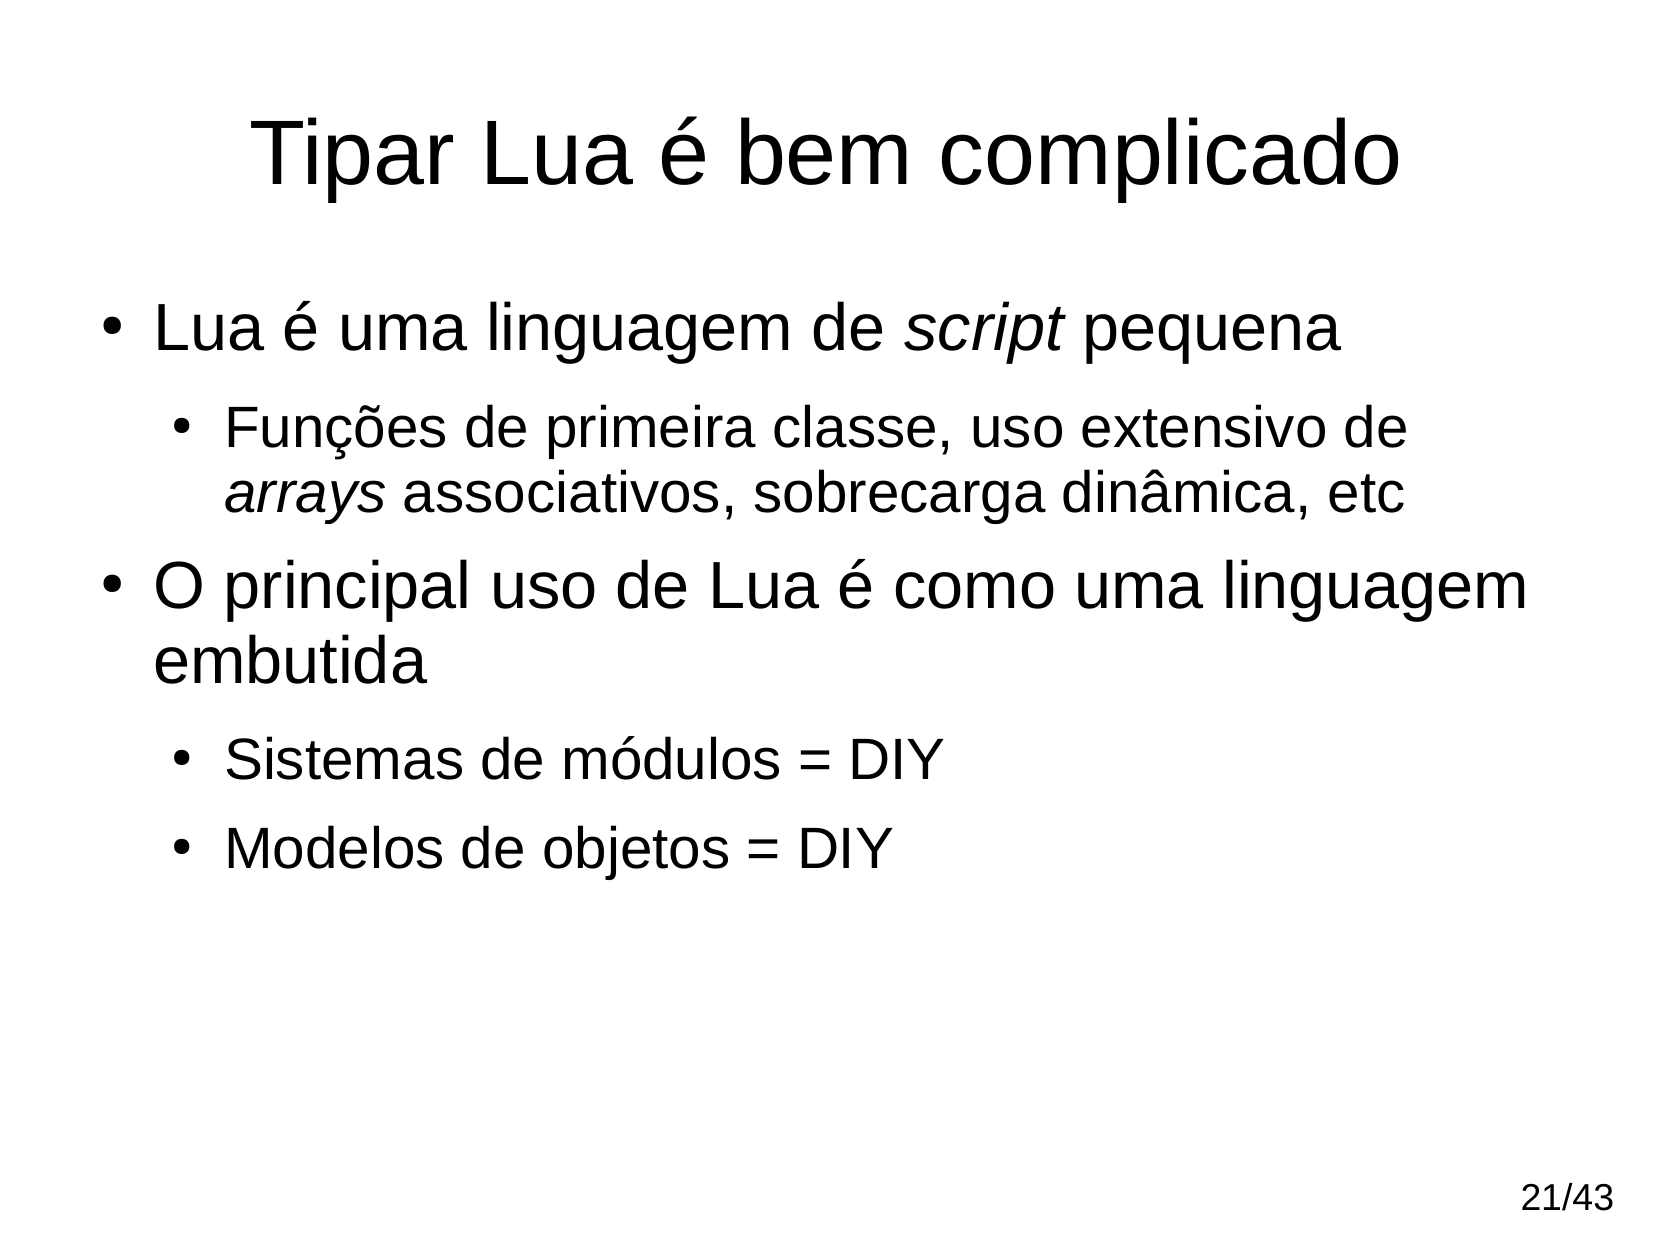

# Tipar Lua é bem complicado
Lua é uma linguagem de script pequena
Funções de primeira classe, uso extensivo de arrays associativos, sobrecarga dinâmica, etc
O principal uso de Lua é como uma linguagem embutida
Sistemas de módulos = DIY
Modelos de objetos = DIY
 21/43